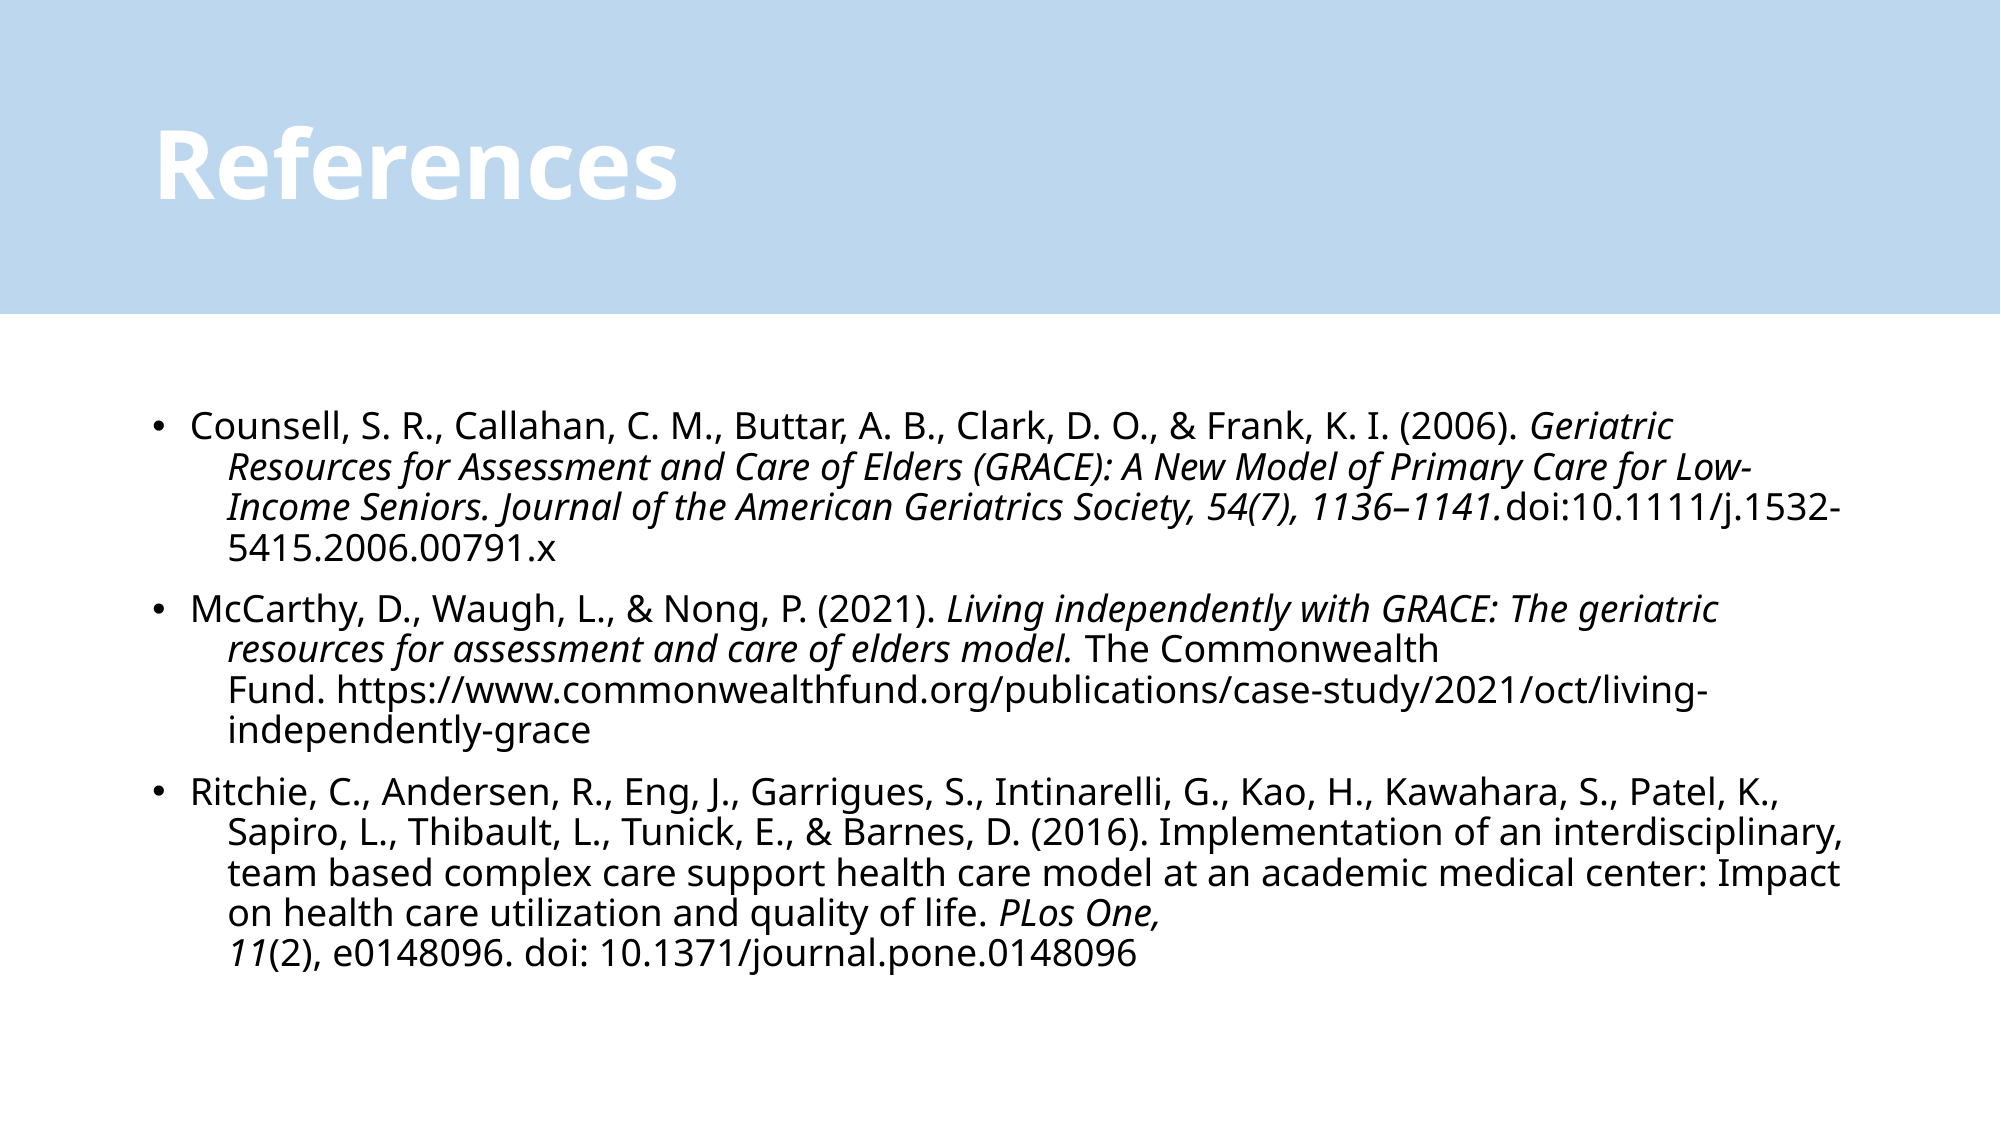

References
# Counsell, S. R., Callahan, C. M., Buttar, A. B., Clark, D. O., & Frank, K. I. (2006). Geriatric Resources for Assessment and Care of Elders (GRACE): A New Model of Primary Care for Low-Income Seniors. Journal of the American Geriatrics Society, 54(7), 1136–1141.doi:10.1111/j.1532-5415.2006.00791.x
McCarthy, D., Waugh, L., & Nong, P. (2021). Living independently with GRACE: The geriatric resources for assessment and care of elders model. The Commonwealth Fund. https://www.commonwealthfund.org/publications/case-study/2021/oct/living-independently-grace
Ritchie, C., Andersen, R., Eng, J., Garrigues, S., Intinarelli, G., Kao, H., Kawahara, S., Patel, K., Sapiro, L., Thibault, L., Tunick, E., & Barnes, D. (2016). Implementation of an interdisciplinary, team based complex care support health care model at an academic medical center: Impact on health care utilization and quality of life. PLos One, 11(2), e0148096. doi: 10.1371/journal.pone.0148096